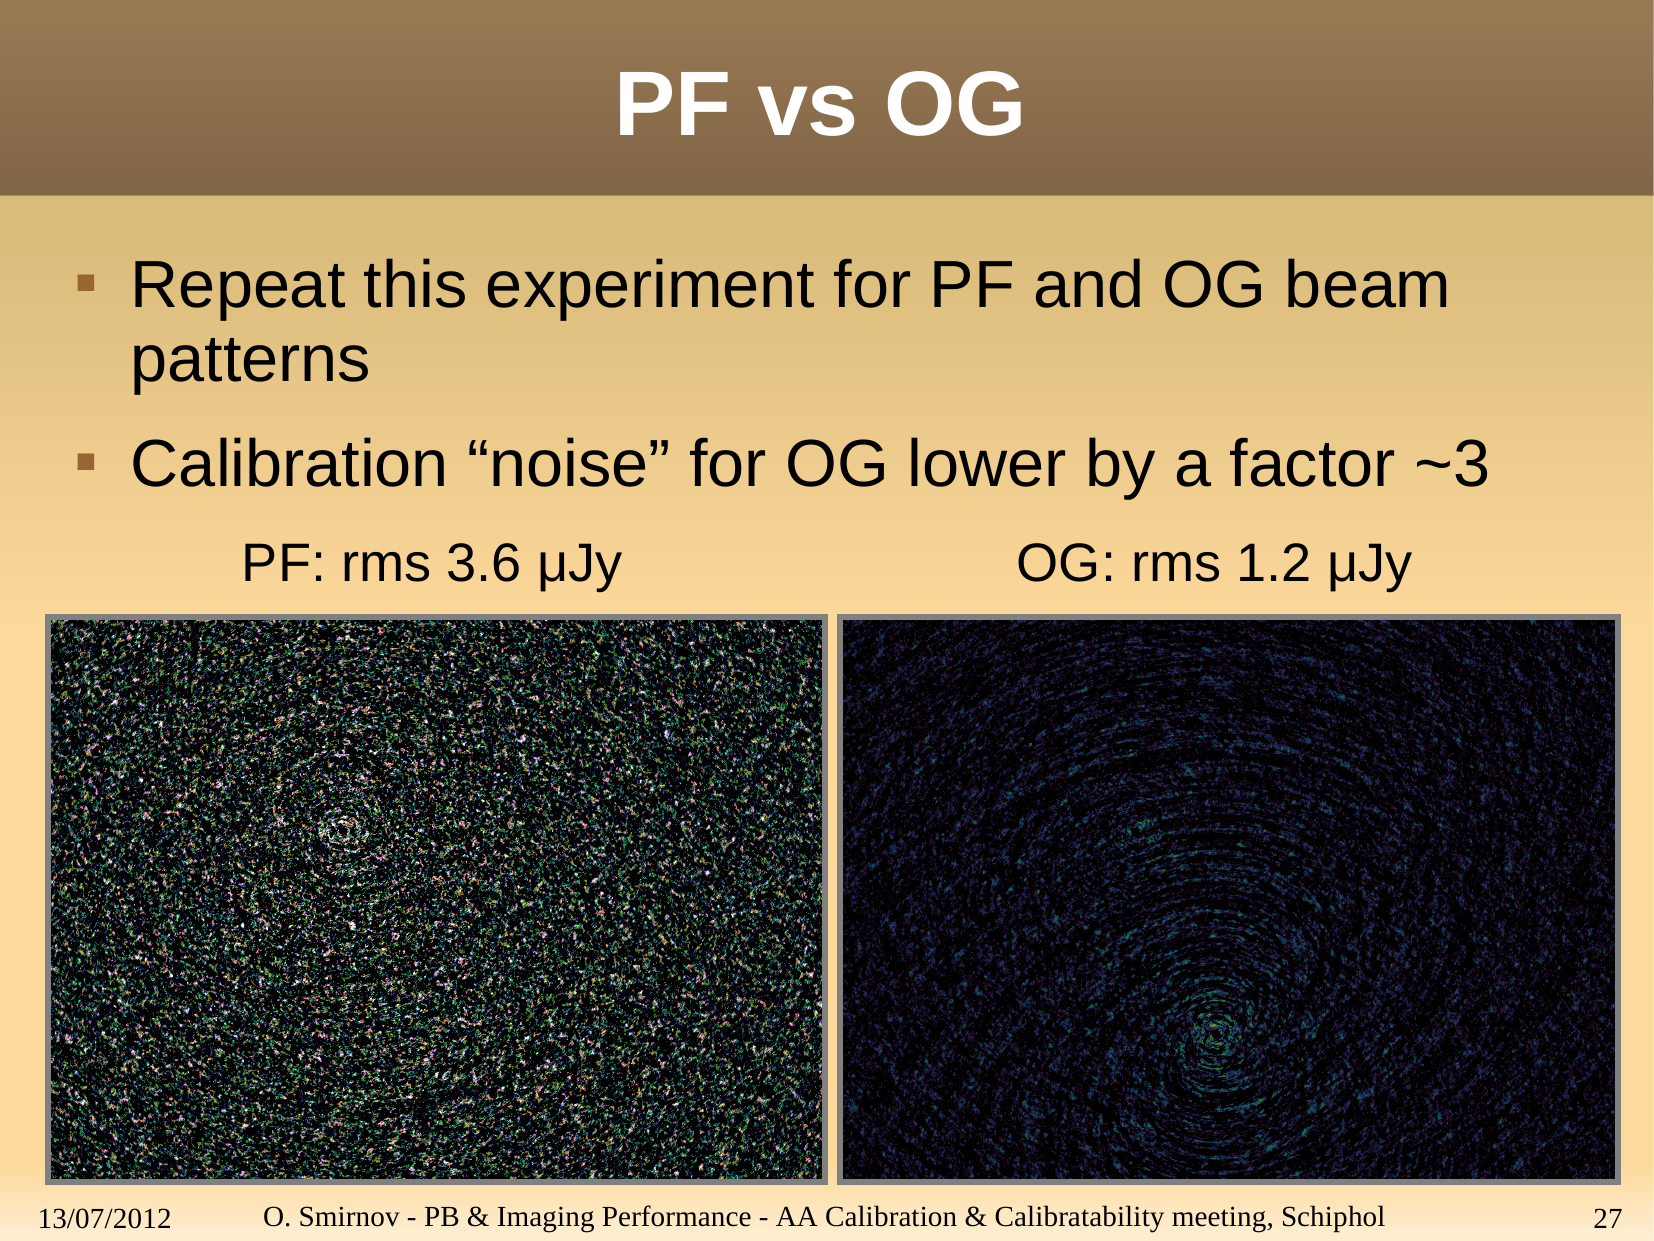

# PF vs OG
Repeat this experiment for PF and OG beam patterns
Calibration “noise” for OG lower by a factor ~3
PF: rms 3.6 μJy
OG: rms 1.2 μJy
O. Smirnov - PB & Imaging Performance - AA Calibration & Calibratability meeting, Schiphol
13/07/2012
27